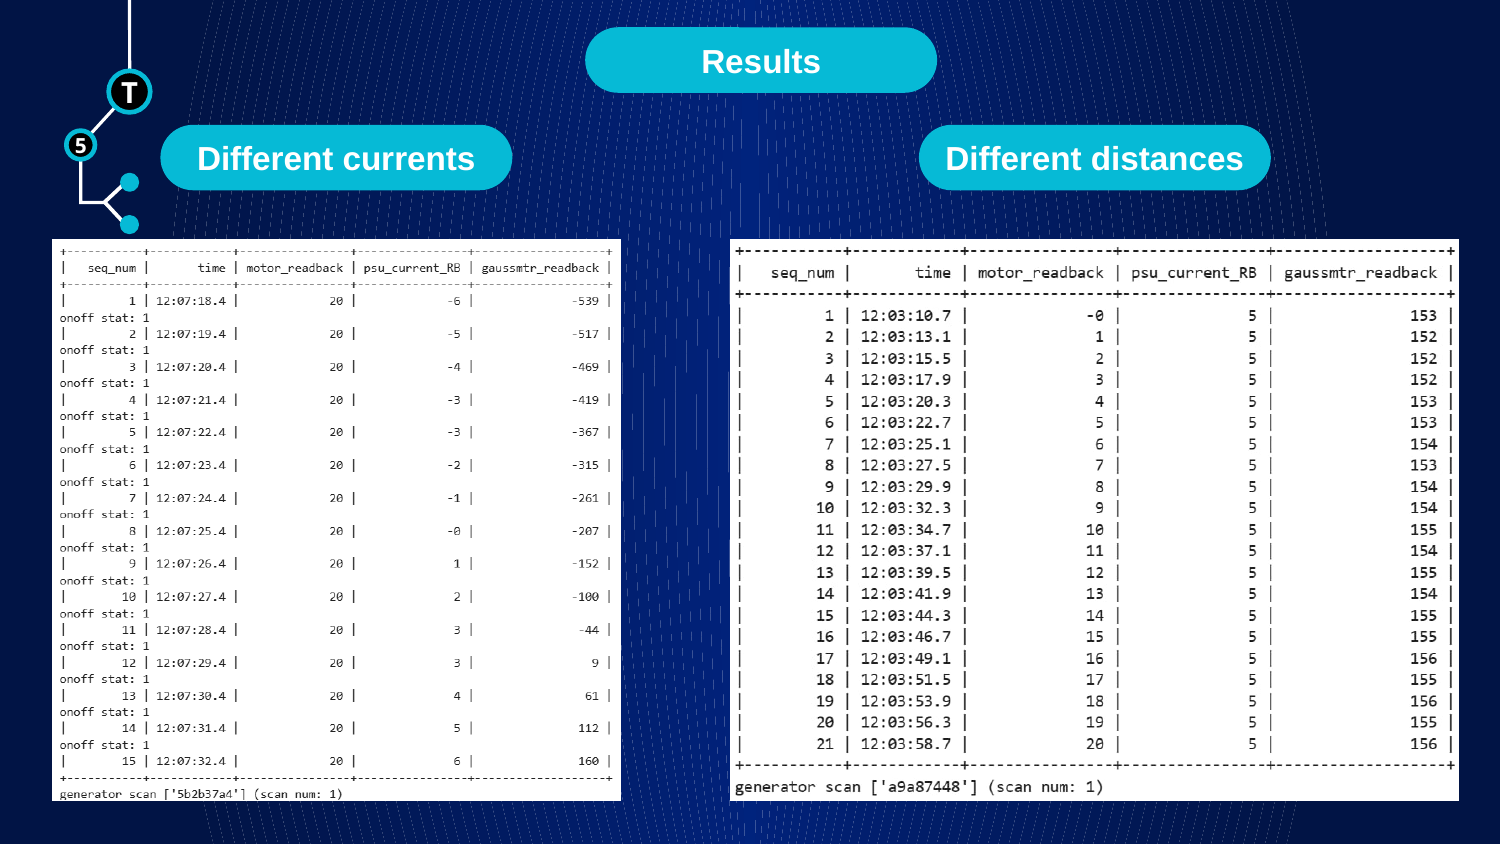

T
5
Results
Different currents
Different distances
What are the types of ARDUINO